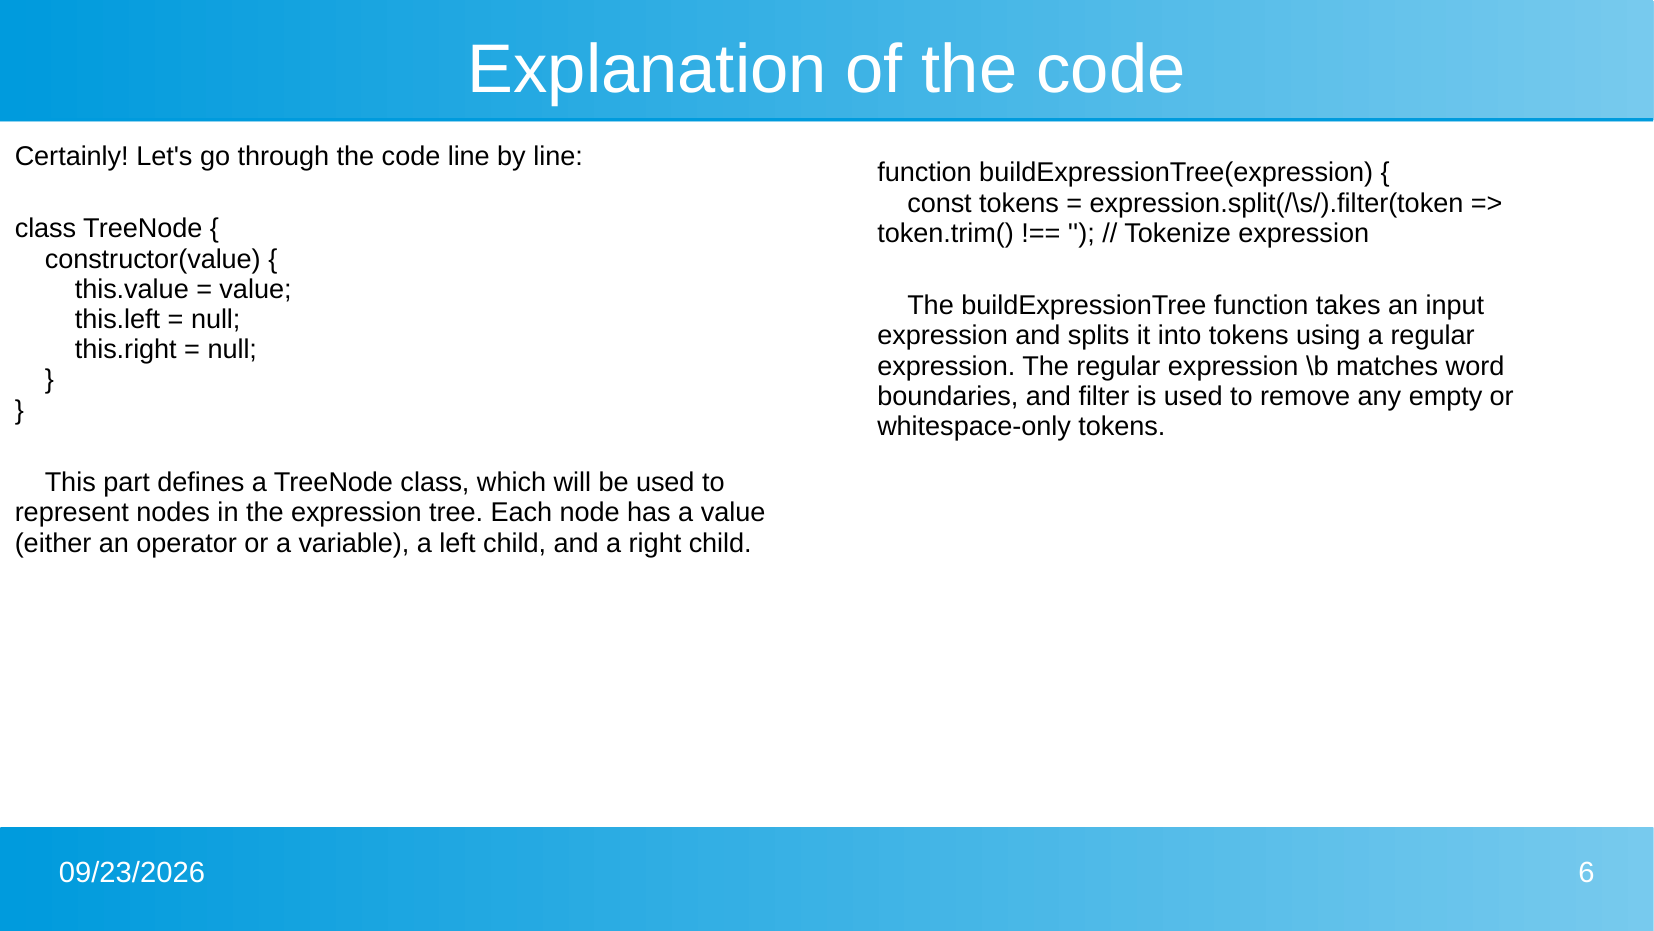

# Explanation of the code
Certainly! Let's go through the code line by line:
class TreeNode {
 constructor(value) {
 this.value = value;
 this.left = null;
 this.right = null;
 }
}
 This part defines a TreeNode class, which will be used to represent nodes in the expression tree. Each node has a value (either an operator or a variable), a left child, and a right child.
function buildExpressionTree(expression) {
 const tokens = expression.split(/\s/).filter(token => token.trim() !== ''); // Tokenize expression
 The buildExpressionTree function takes an input expression and splits it into tokens using a regular expression. The regular expression \b matches word boundaries, and filter is used to remove any empty or whitespace-only tokens.
6